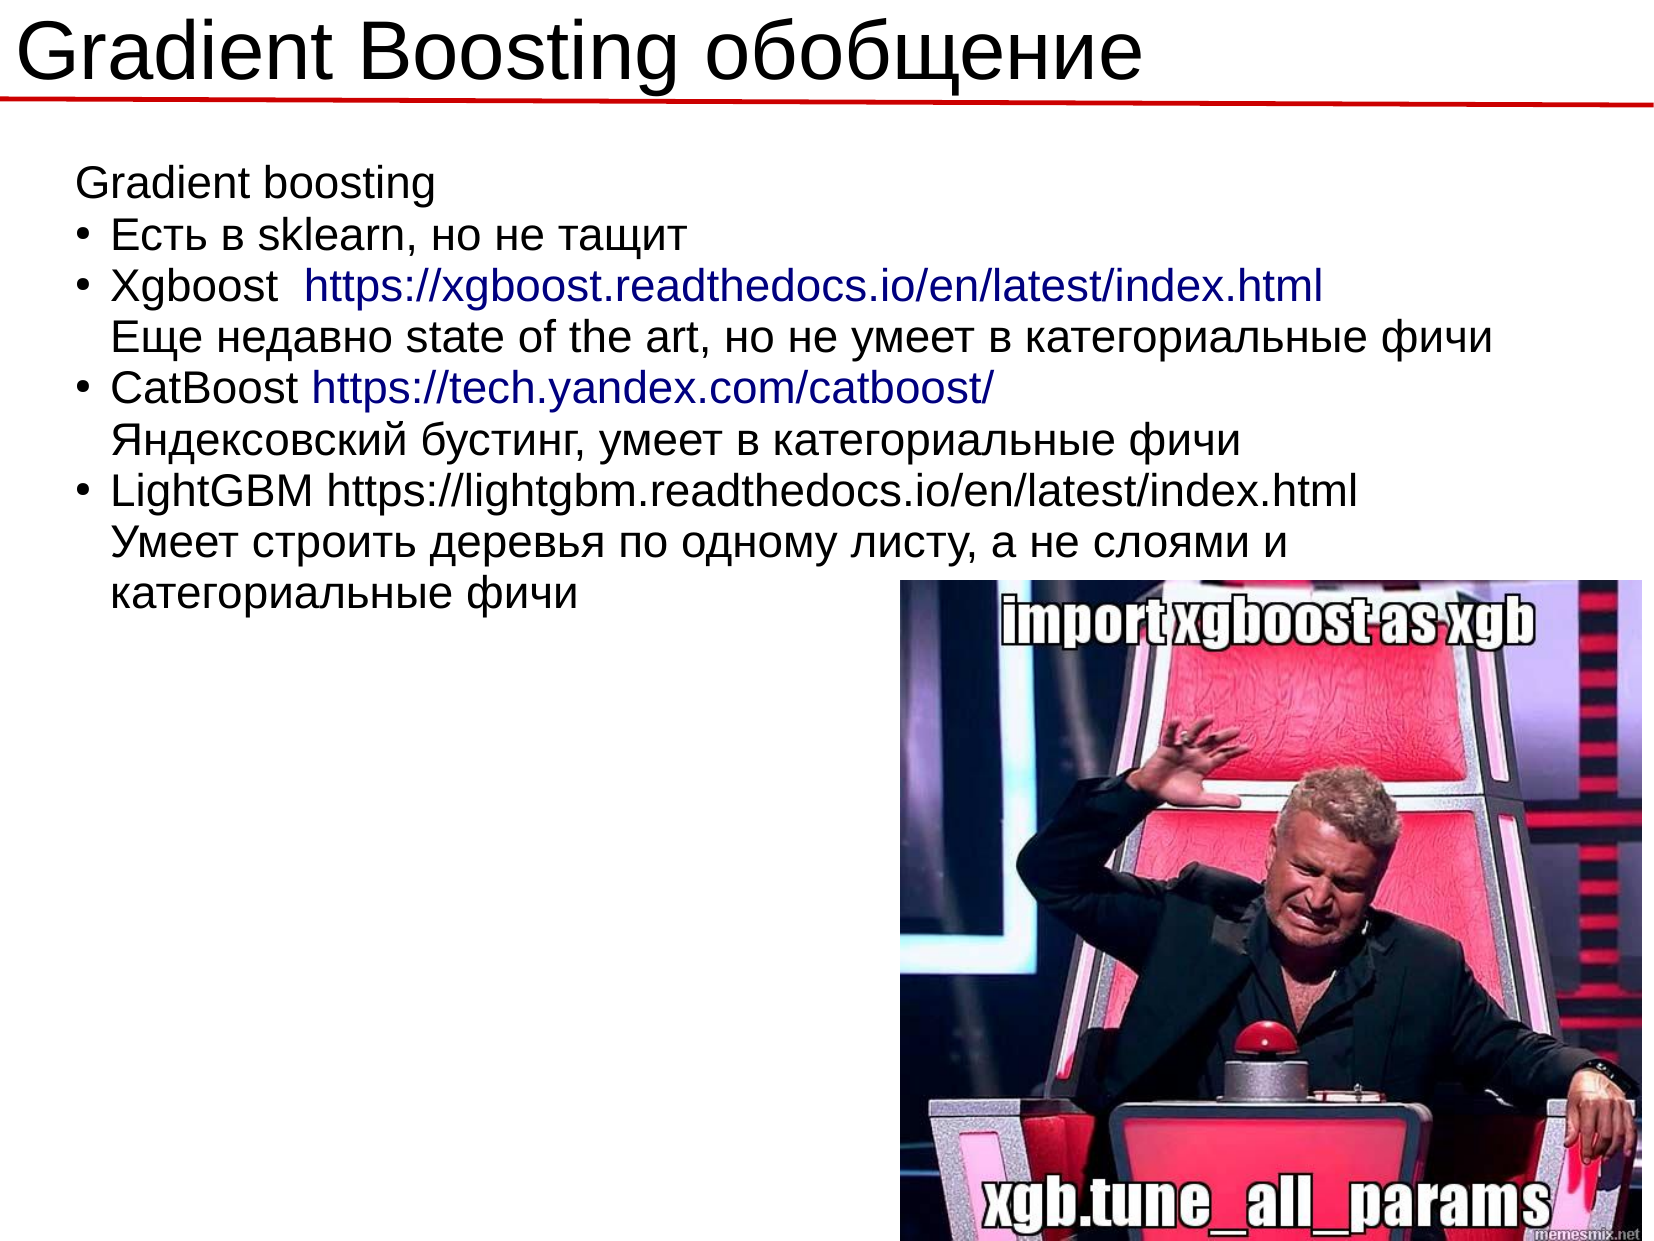

# Gradient Boosting обобщение
Gradient boosting
Есть в sklearn, но не тащит
Xgboost https://xgboost.readthedocs.io/en/latest/index.html
Еще недавно state of the art, но не умеет в категориальные фичи
CatBoost https://tech.yandex.com/catboost/
Яндексовский бустинг, умеет в категориальные фичи
LightGBM https://lightgbm.readthedocs.io/en/latest/index.html
Умеет строить деревья по одному листу, а не слоями и категориальные фичи